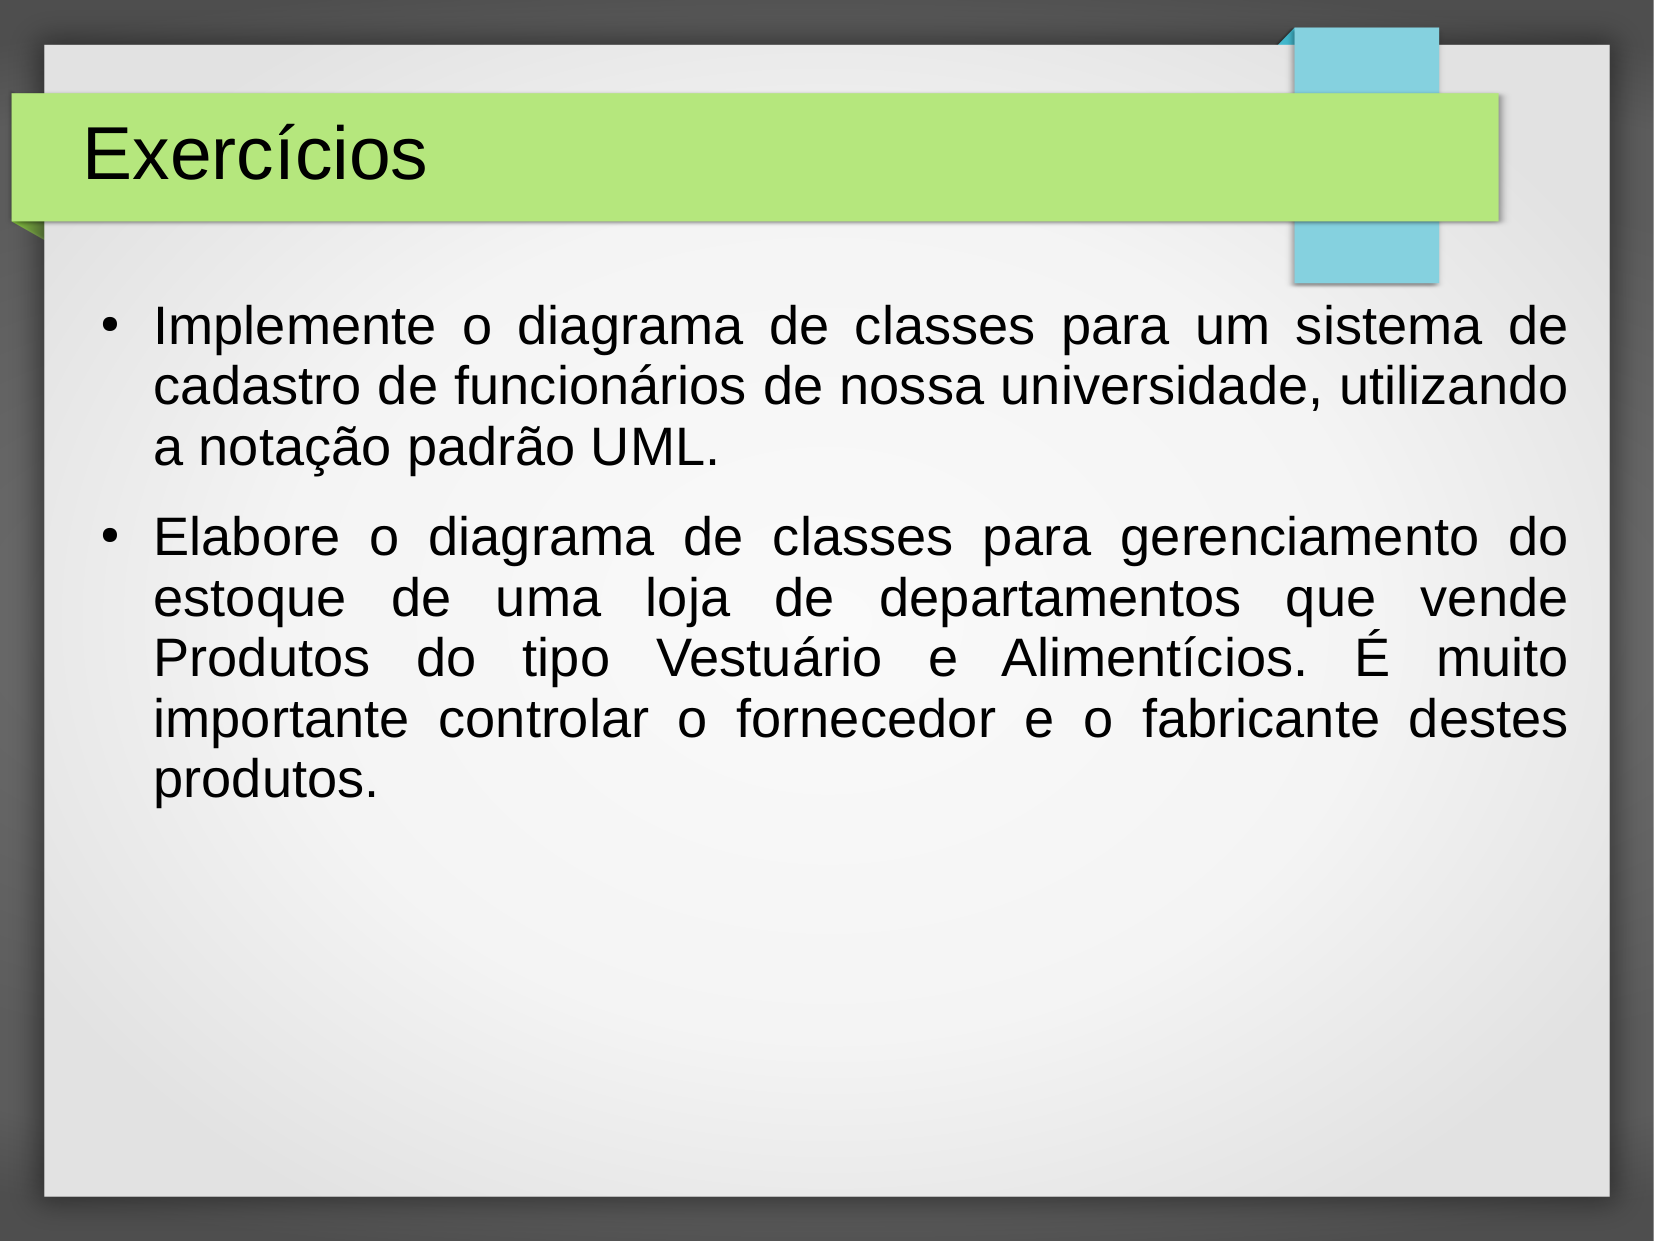

# Exercícios
Implemente o diagrama de classes para um sistema de cadastro de funcionários de nossa universidade, utilizando a notação padrão UML.
Elabore o diagrama de classes para gerenciamento do estoque de uma loja de departamentos que vende Produtos do tipo Vestuário e Alimentícios. É muito importante controlar o fornecedor e o fabricante destes produtos.